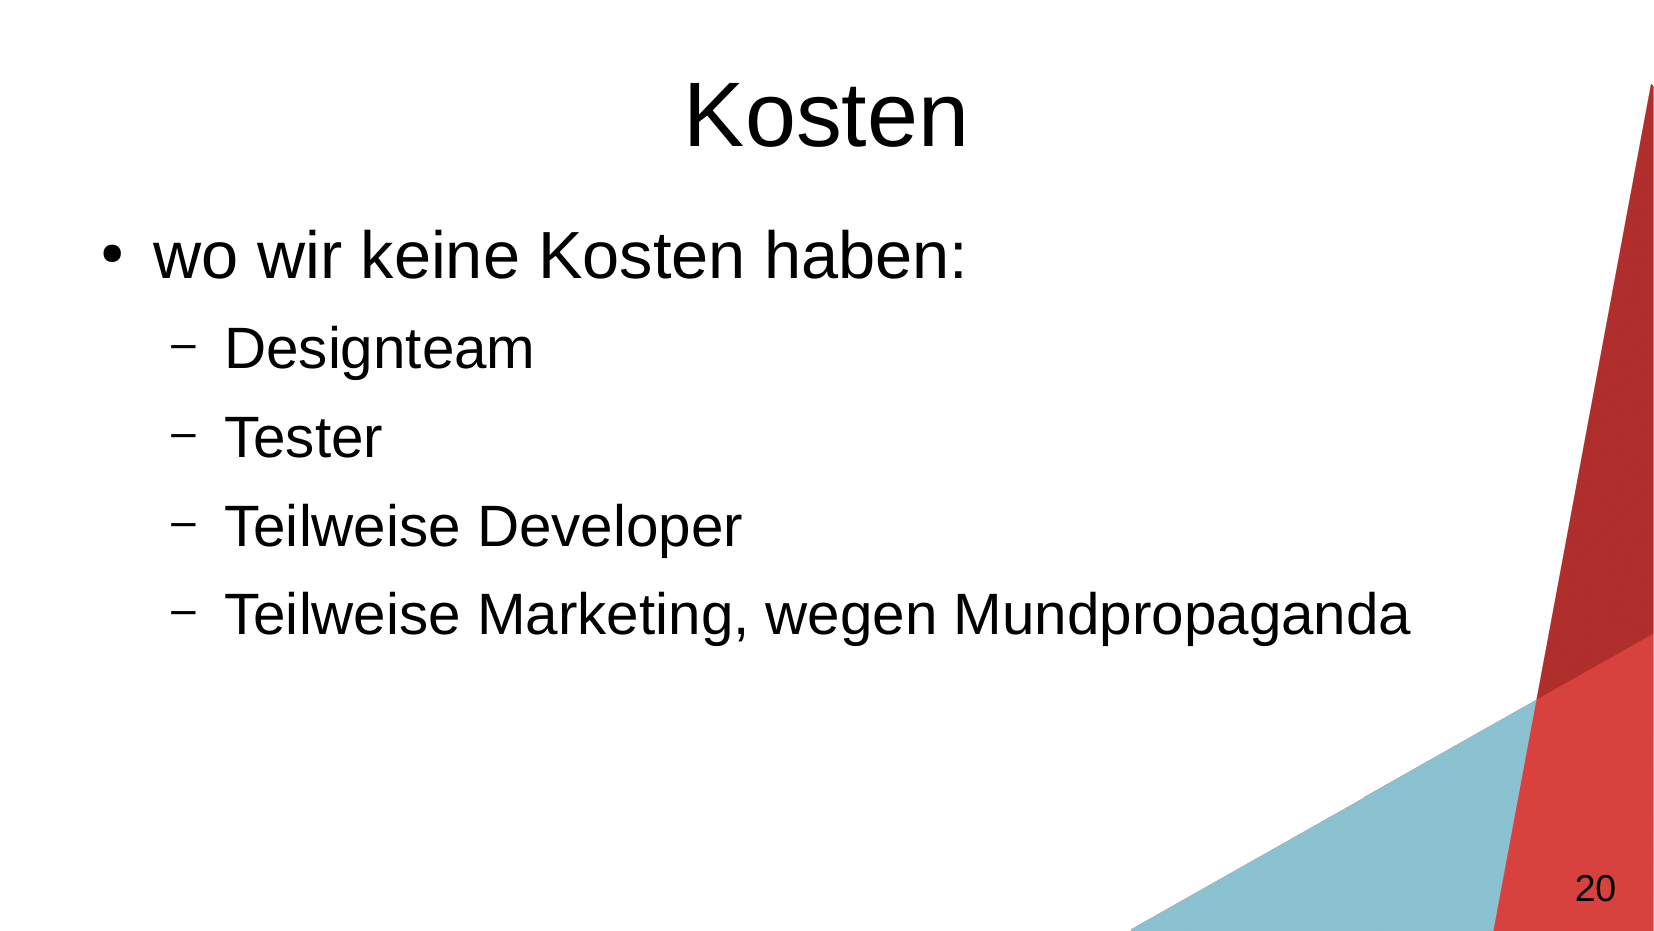

# Kosten
wo wir keine Kosten haben:
Designteam
Tester
Teilweise Developer
Teilweise Marketing, wegen Mundpropaganda